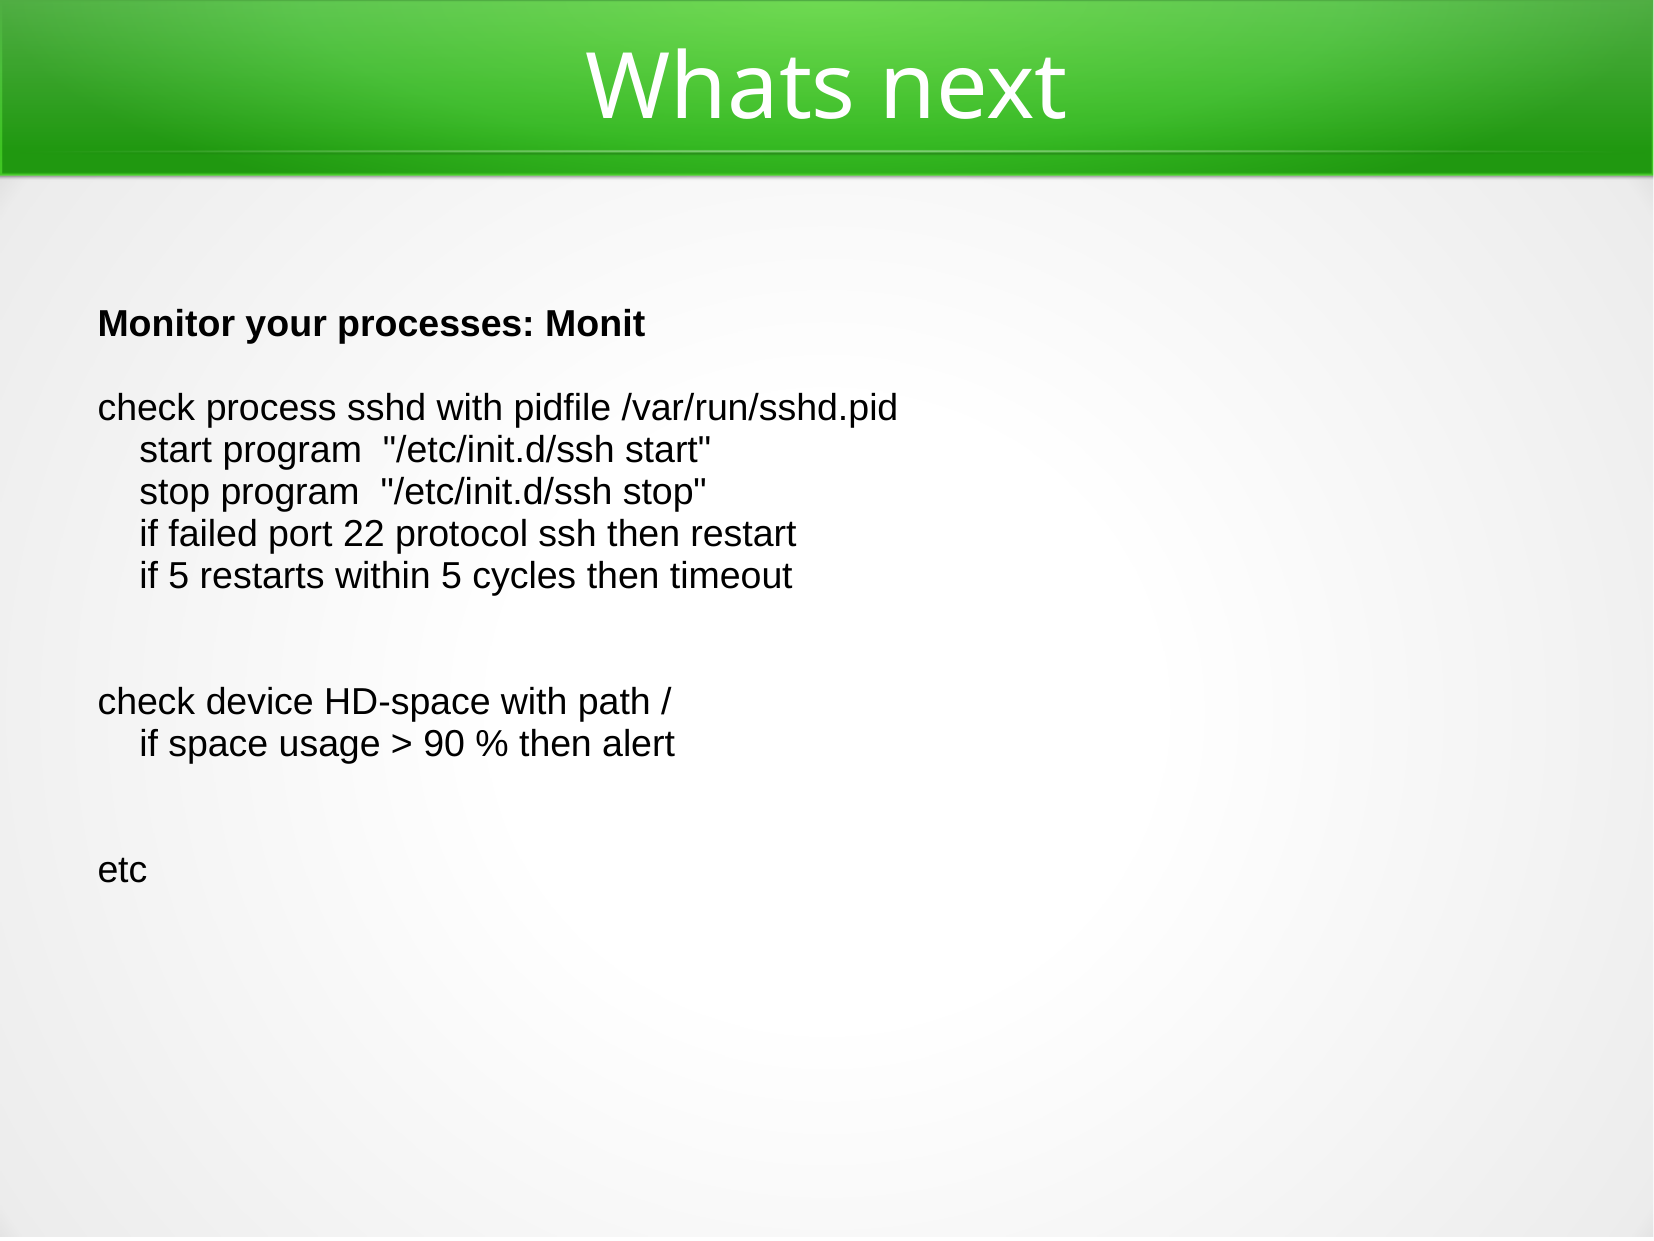

# Whats next
Monitor your processes: Monit
check process sshd with pidfile /var/run/sshd.pid
 start program "/etc/init.d/ssh start"
 stop program "/etc/init.d/ssh stop"
 if failed port 22 protocol ssh then restart
 if 5 restarts within 5 cycles then timeout
check device HD-space with path /
 if space usage > 90 % then alert
etc